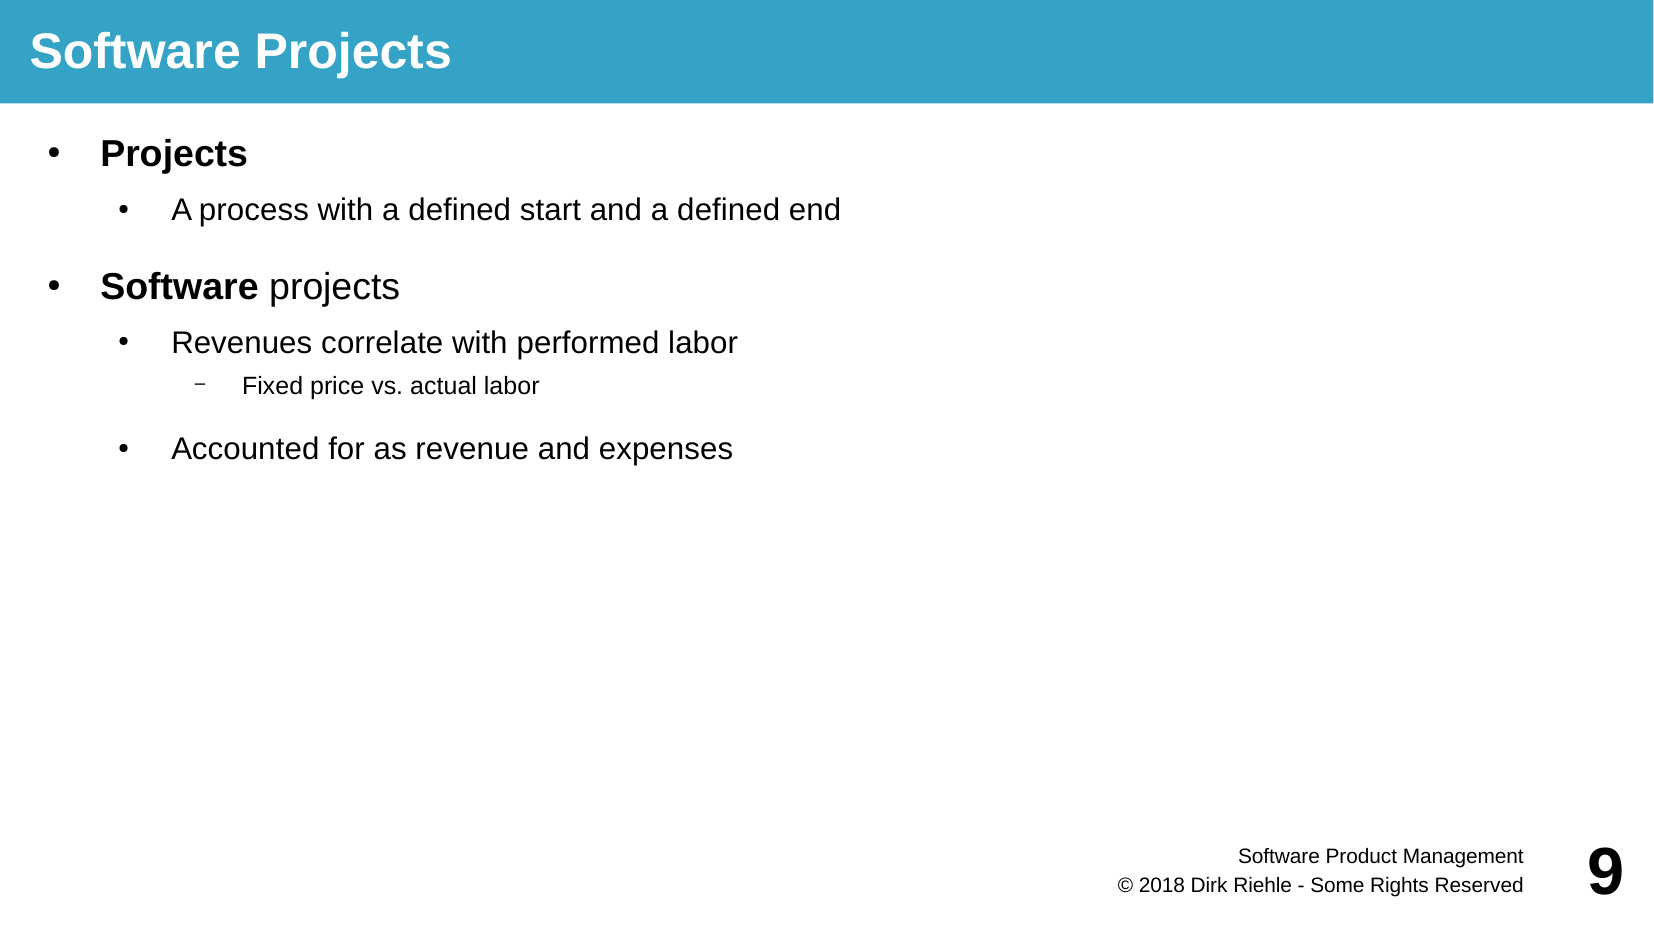

# Software Projects
Projects
A process with a defined start and a defined end
Software projects
Revenues correlate with performed labor
Fixed price vs. actual labor
Accounted for as revenue and expenses
Software Product Management
9
© 2018 Dirk Riehle - Some Rights Reserved